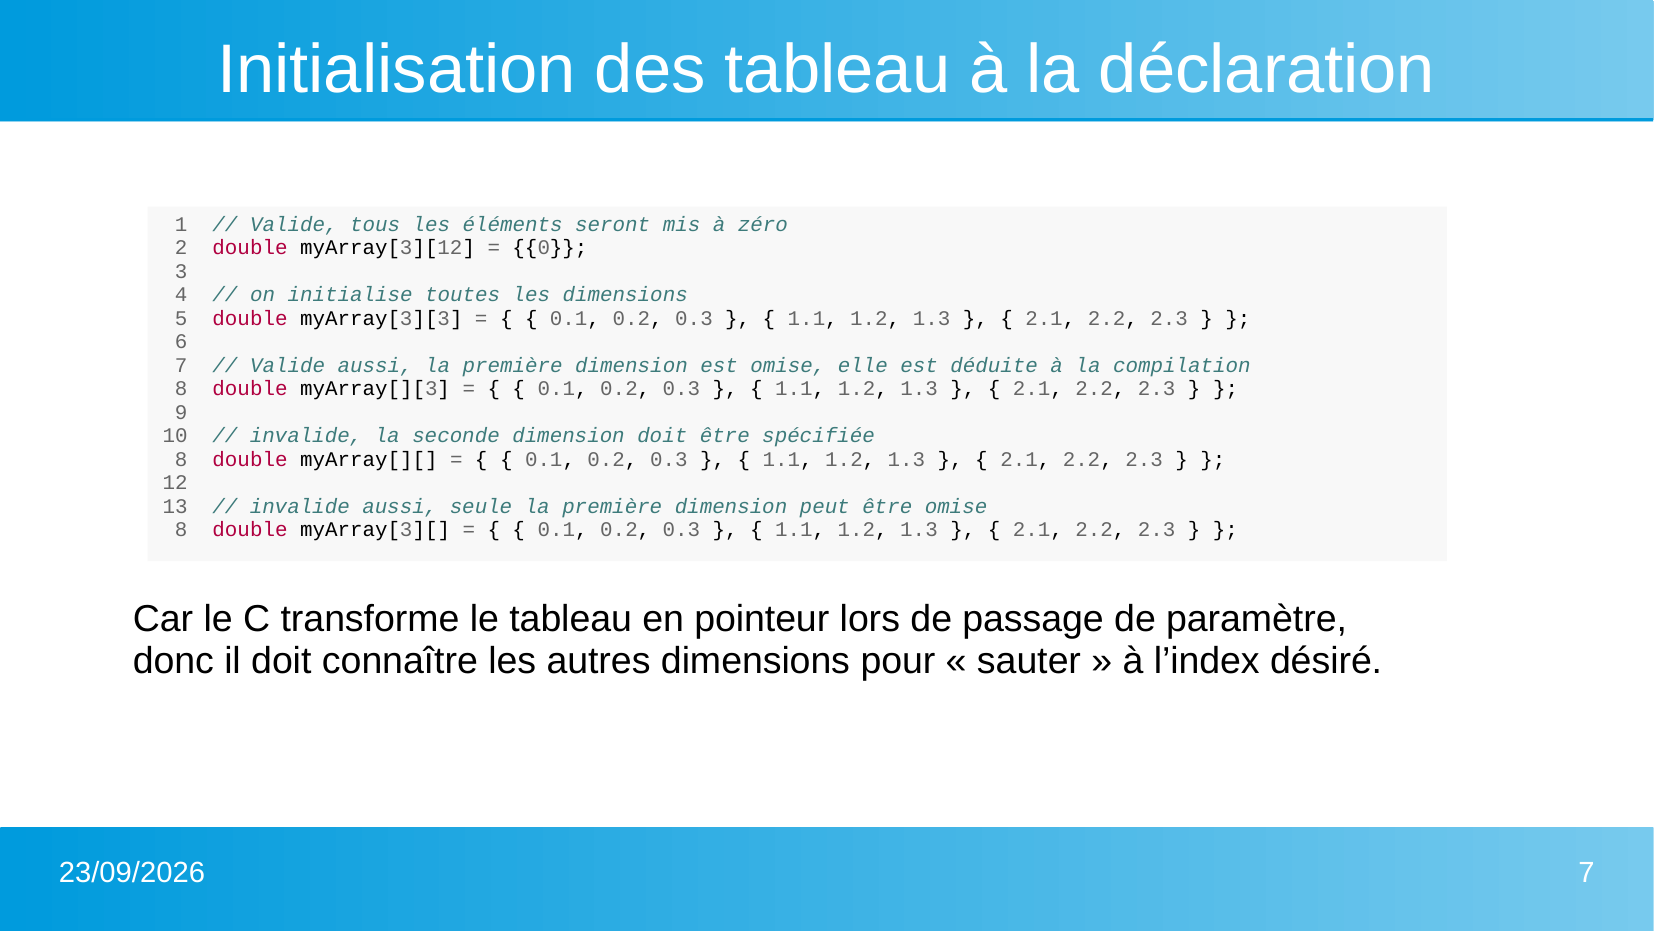

# Initialisation des tableau à la déclaration
 1 // Valide, tous les éléments seront mis à zéro
 2 double myArray[3][12] = {{0}};
 3
 4 // on initialise toutes les dimensions
 5 double myArray[3][3] = { { 0.1, 0.2, 0.3 }, { 1.1, 1.2, 1.3 }, { 2.1, 2.2, 2.3 } };
 6
 7 // Valide aussi, la première dimension est omise, elle est déduite à la compilation
 8 double myArray[][3] = { { 0.1, 0.2, 0.3 }, { 1.1, 1.2, 1.3 }, { 2.1, 2.2, 2.3 } };
 9
10 // invalide, la seconde dimension doit être spécifiée
 8 double myArray[][] = { { 0.1, 0.2, 0.3 }, { 1.1, 1.2, 1.3 }, { 2.1, 2.2, 2.3 } };
12
13 // invalide aussi, seule la première dimension peut être omise
 8 double myArray[3][] = { { 0.1, 0.2, 0.3 }, { 1.1, 1.2, 1.3 }, { 2.1, 2.2, 2.3 } };
Car le C transforme le tableau en pointeur lors de passage de paramètre, donc il doit connaître les autres dimensions pour « sauter » à l’index désiré.
7